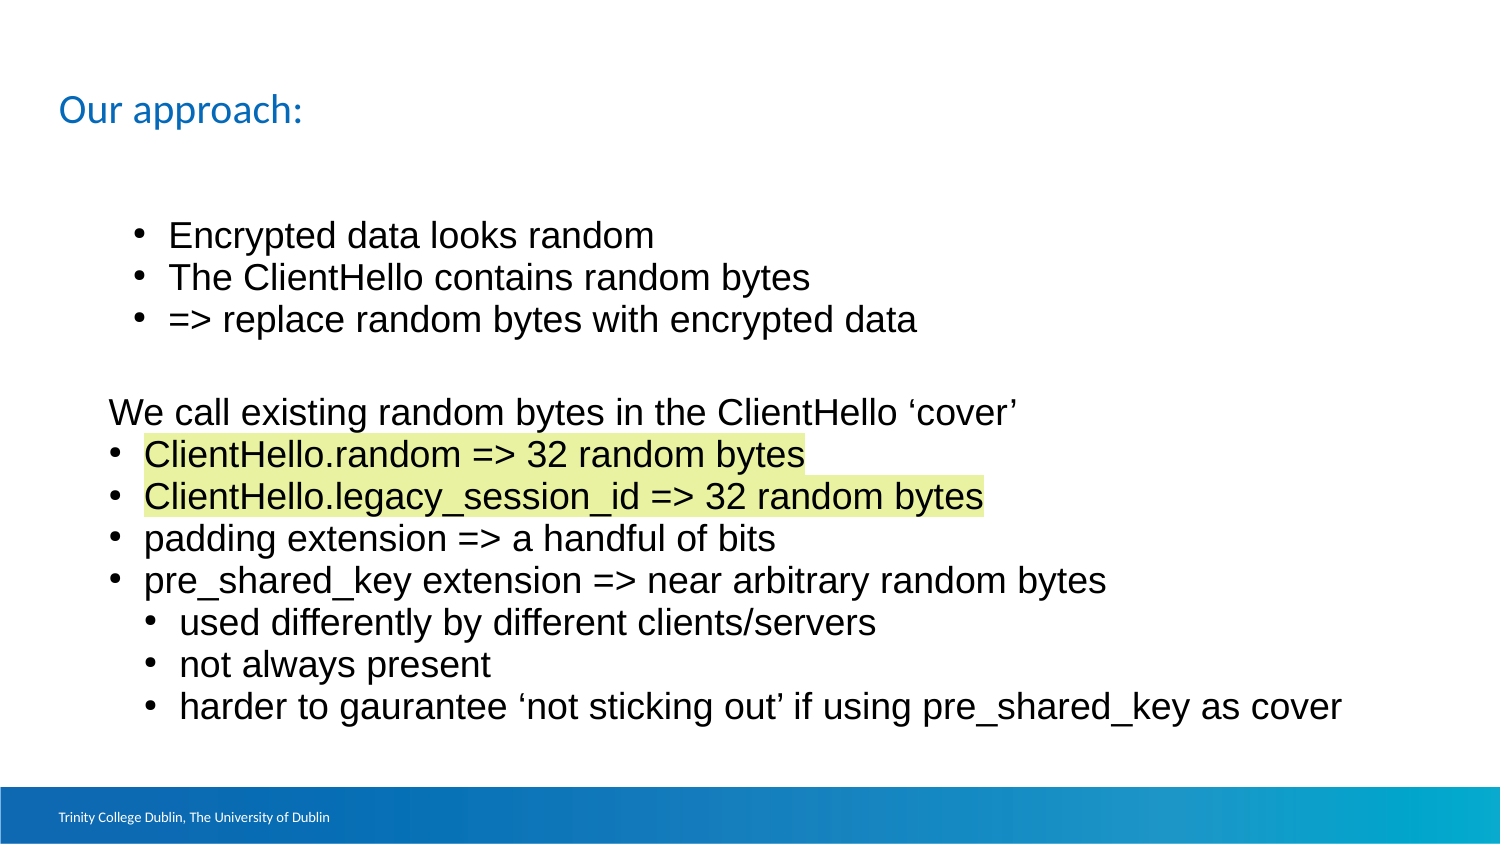

# Our approach:
Encrypted data looks random
The ClientHello contains random bytes
=> replace random bytes with encrypted data
We call existing random bytes in the ClientHello ‘cover’
ClientHello.random => 32 random bytes
ClientHello.legacy_session_id => 32 random bytes
padding extension => a handful of bits
pre_shared_key extension => near arbitrary random bytes
used differently by different clients/servers
not always present
harder to gaurantee ‘not sticking out’ if using pre_shared_key as cover